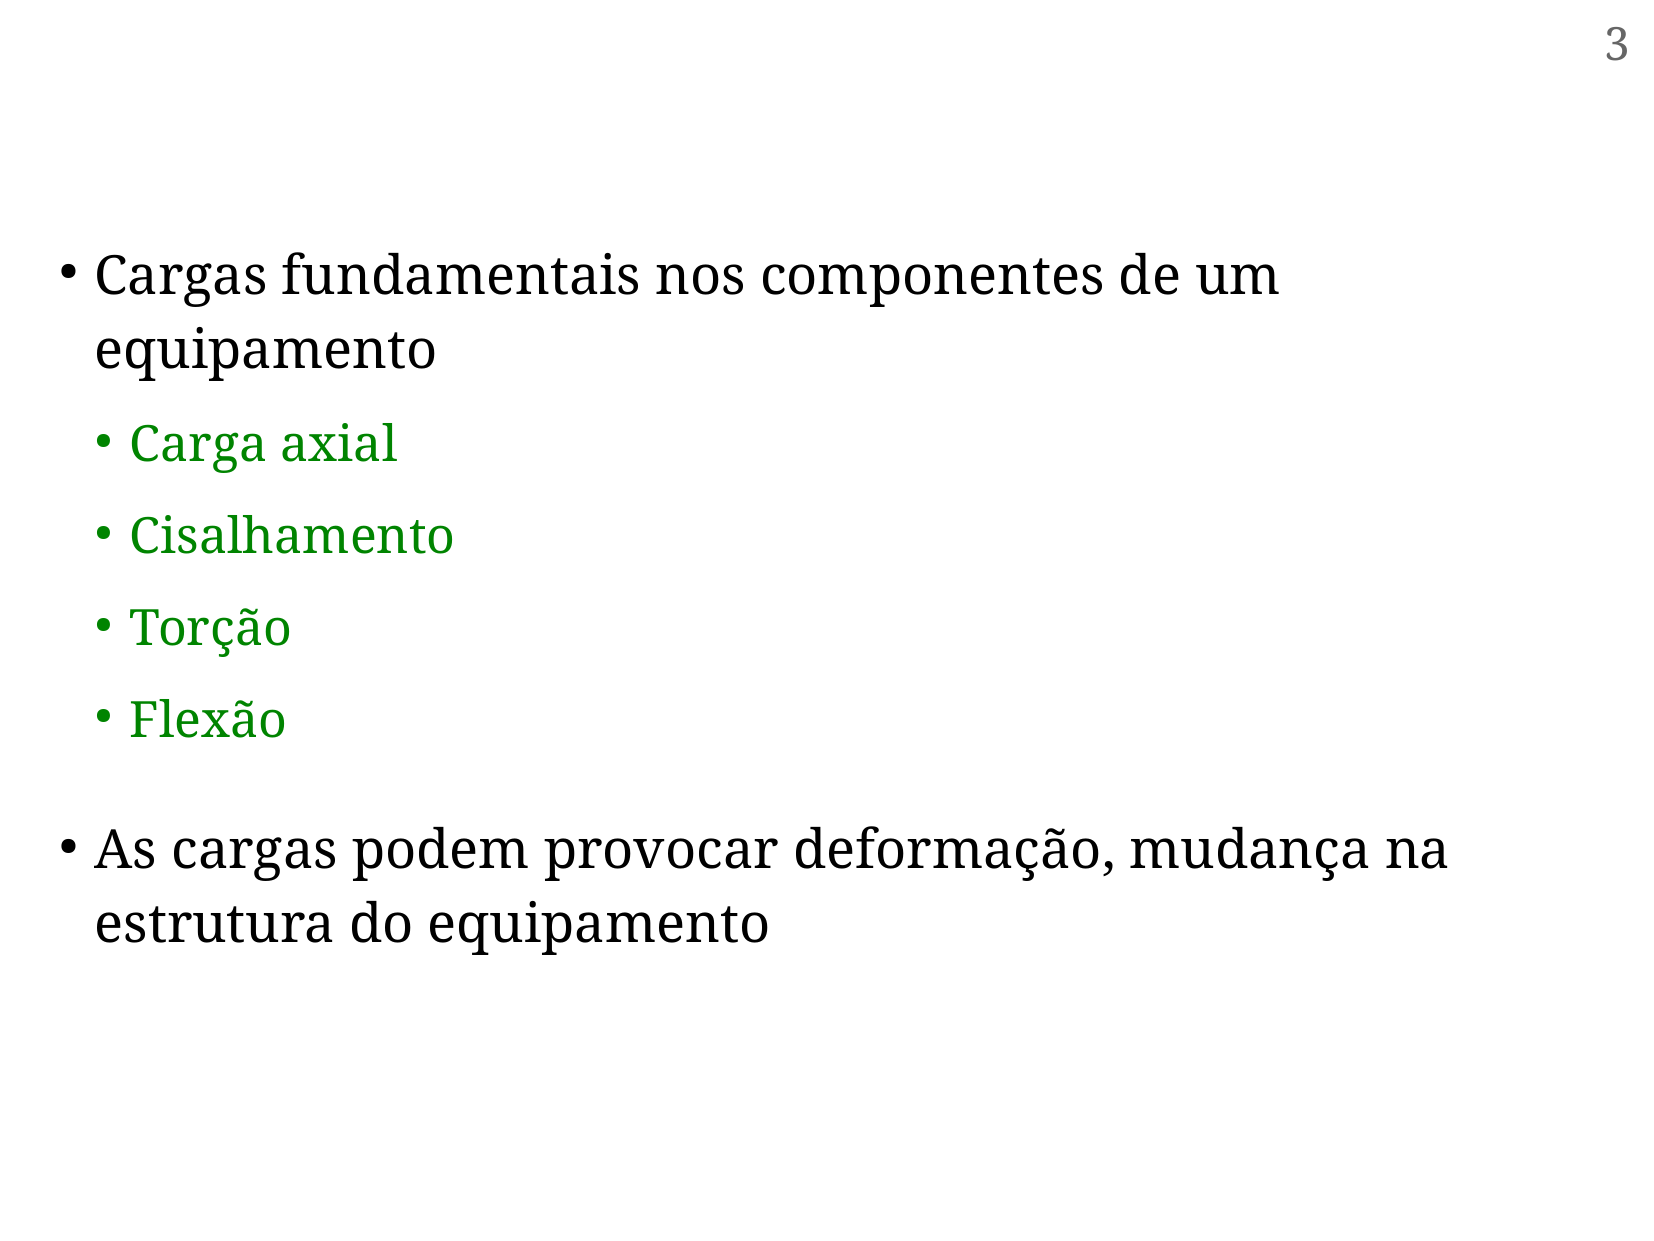

3
#
Cargas fundamentais nos componentes de um equipamento
Carga axial
Cisalhamento
Torção
Flexão
As cargas podem provocar deformação, mudança na estrutura do equipamento